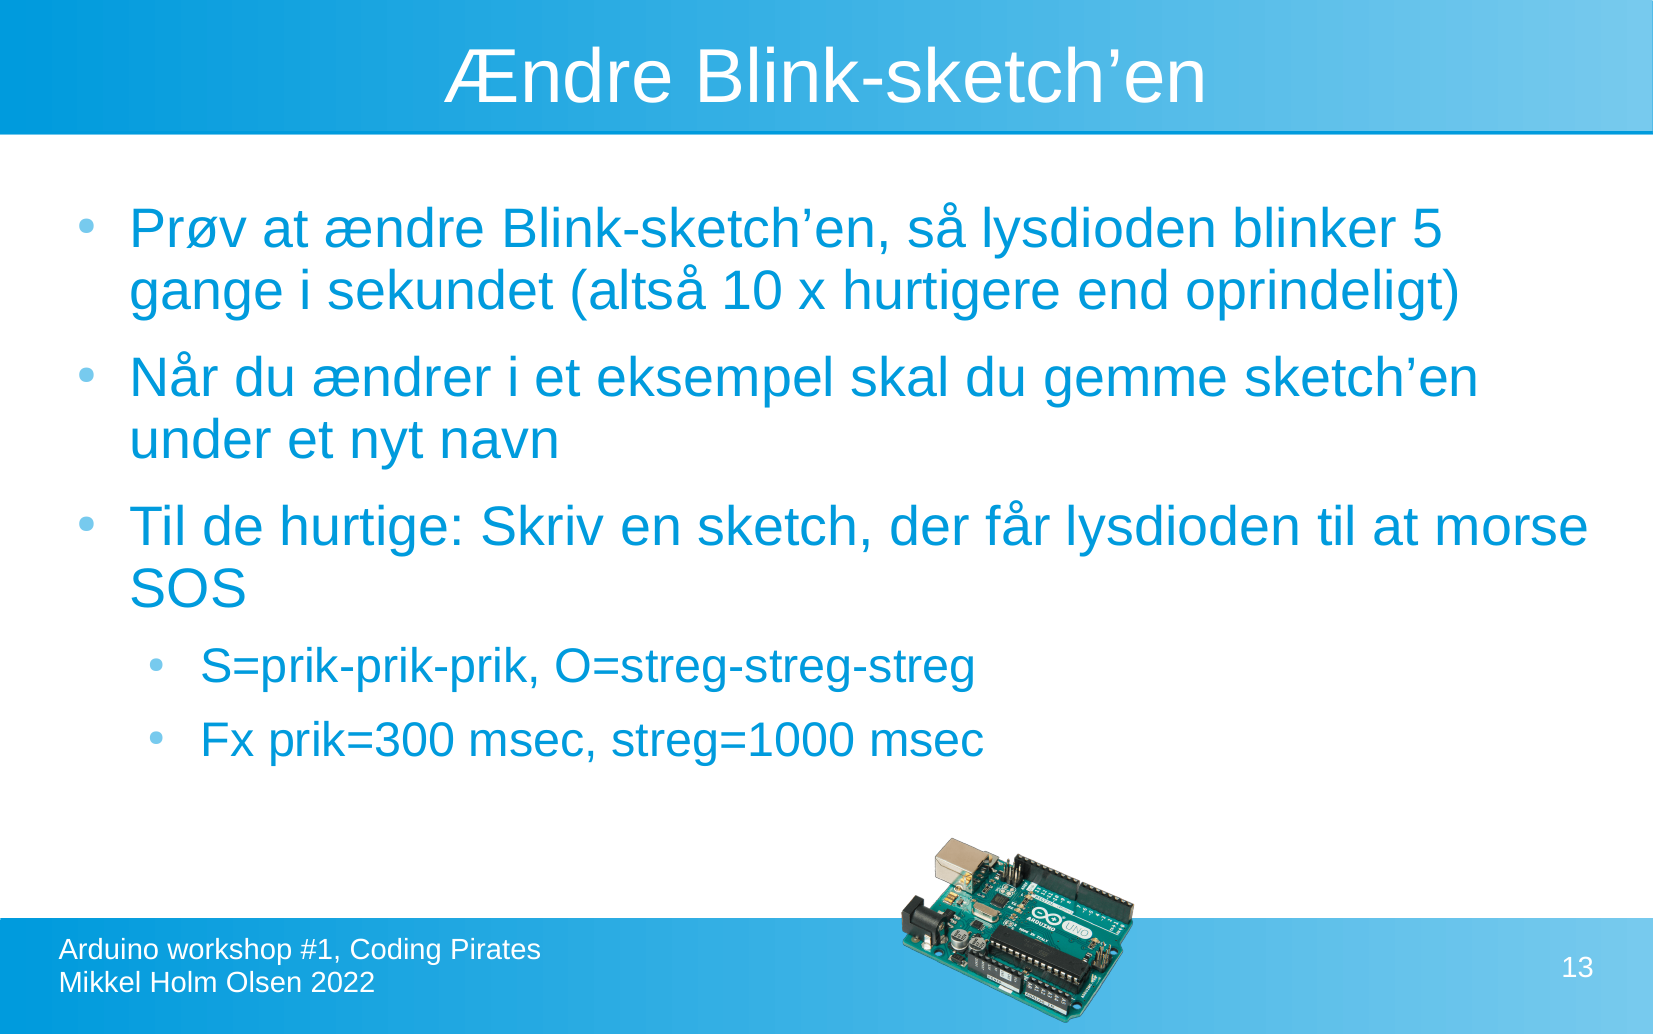

# Ændre Blink-sketch’en
Prøv at ændre Blink-sketch’en, så lysdioden blinker 5 gange i sekundet (altså 10 x hurtigere end oprindeligt)
Når du ændrer i et eksempel skal du gemme sketch’en under et nyt navn
Til de hurtige: Skriv en sketch, der får lysdioden til at morse SOS
S=prik-prik-prik, O=streg-streg-streg
Fx prik=300 msec, streg=1000 msec
13